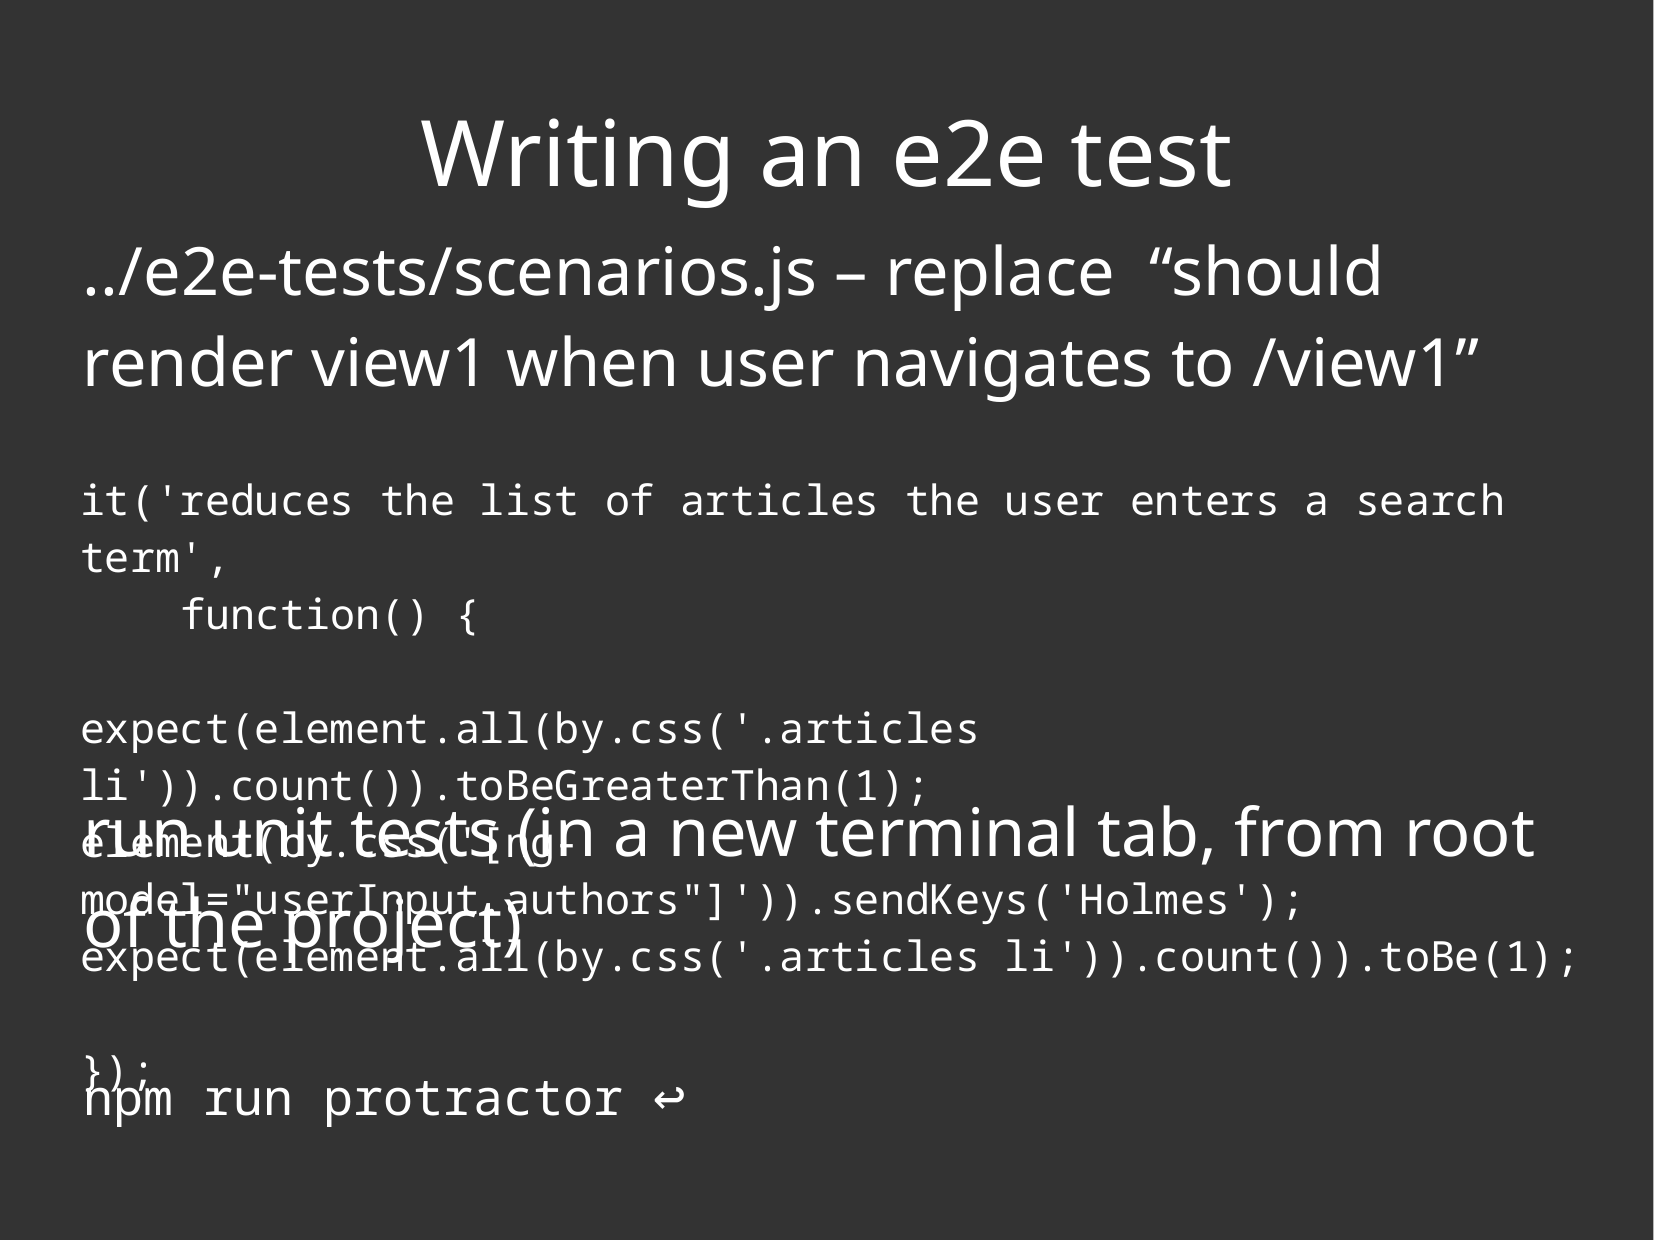

# Writing an e2e test
../e2e-tests/scenarios.js – replace “should render view1 when user navigates to /view1”
it('reduces the list of articles the user enters a search term',
 function() {
expect(element.all(by.css('.articles li')).count()).toBeGreaterThan(1);
element(by.css('[ng-model="userInput.authors"]')).sendKeys('Holmes');
expect(element.all(by.css('.articles li')).count()).toBe(1);
});
run unit tests (in a new terminal tab, from root of the project)
npm run protractor ↩